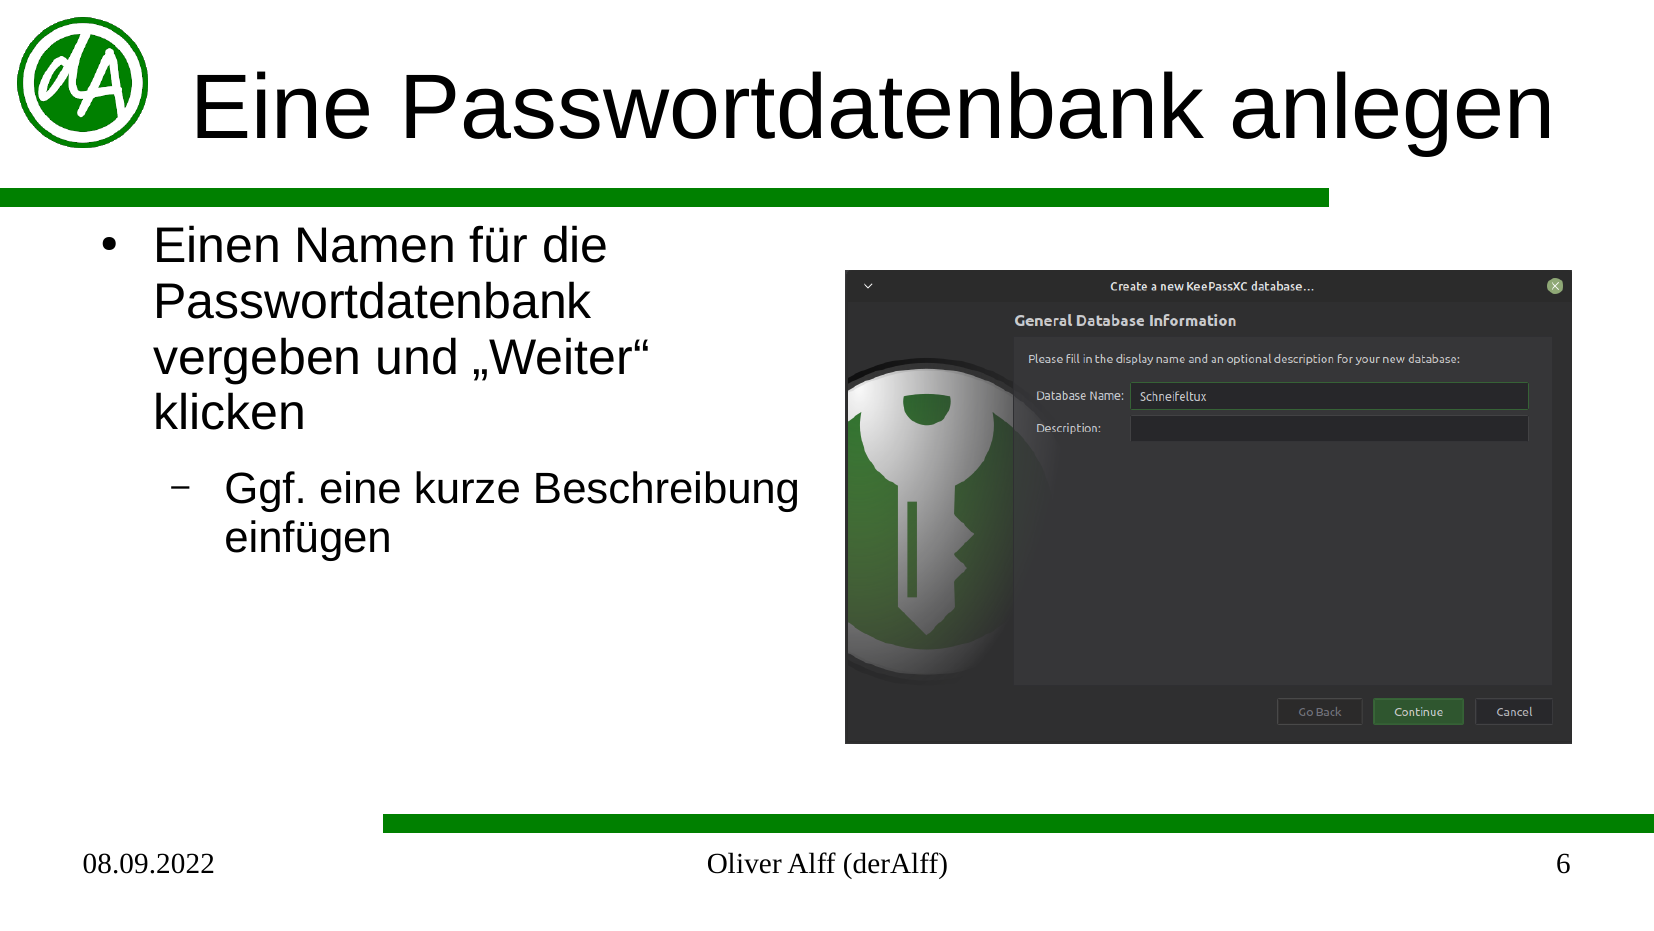

# Eine Passwortdatenbank anlegen
Einen Namen für die Passwortdatenbank vergeben und „Weiter“ klicken
Ggf. eine kurze Beschreibung einfügen
08.09.2022
Oliver Alff (derAlff)
6